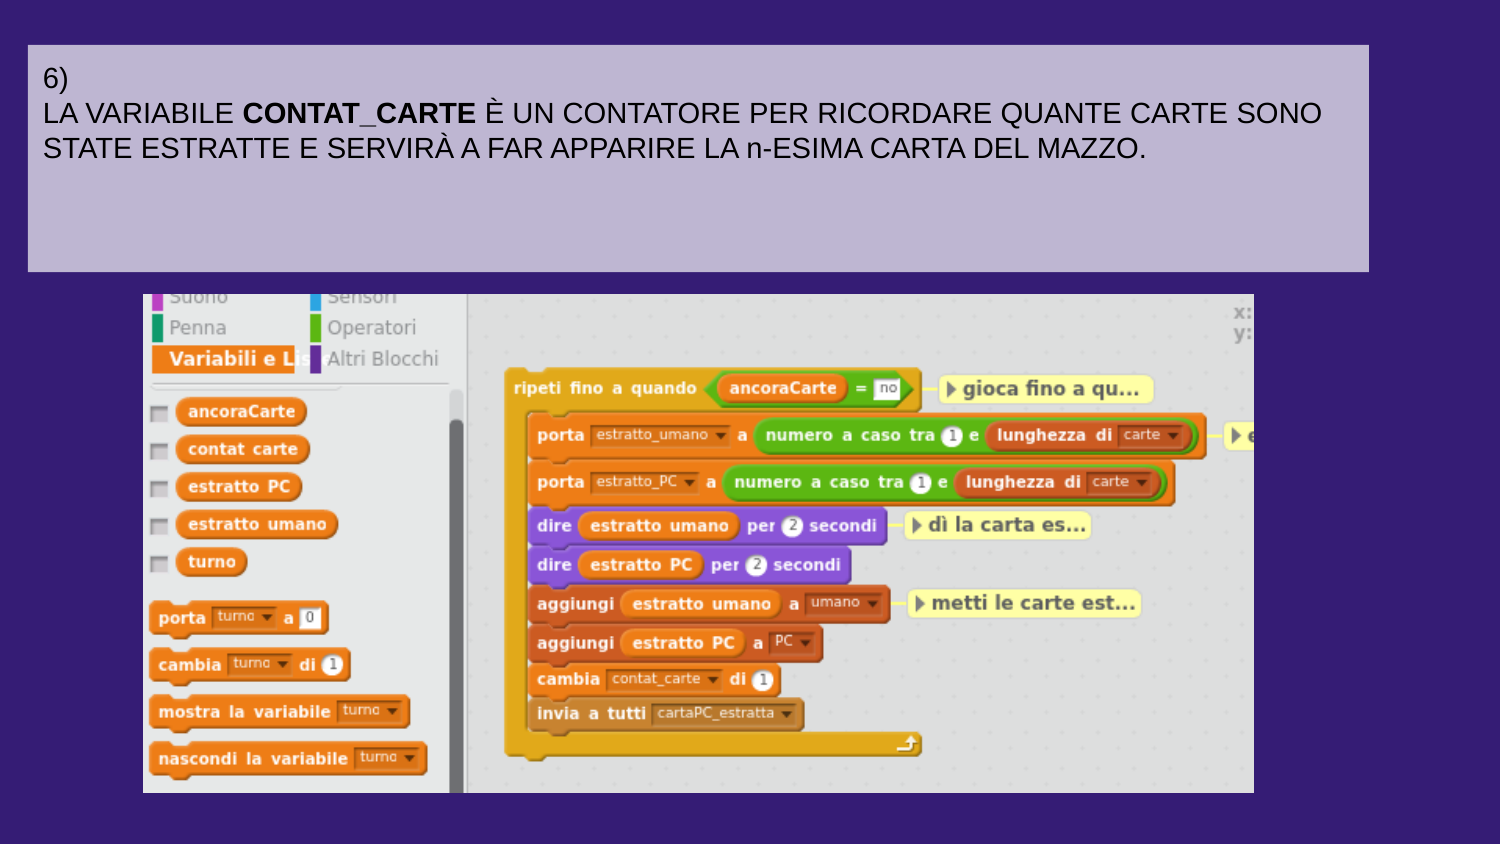

6)
LA VARIABILE CONTAT_CARTE È UN CONTATORE PER RICORDARE QUANTE CARTE SONO STATE ESTRATTE E SERVIRÀ A FAR APPARIRE LA n-ESIMA CARTA DEL MAZZO.